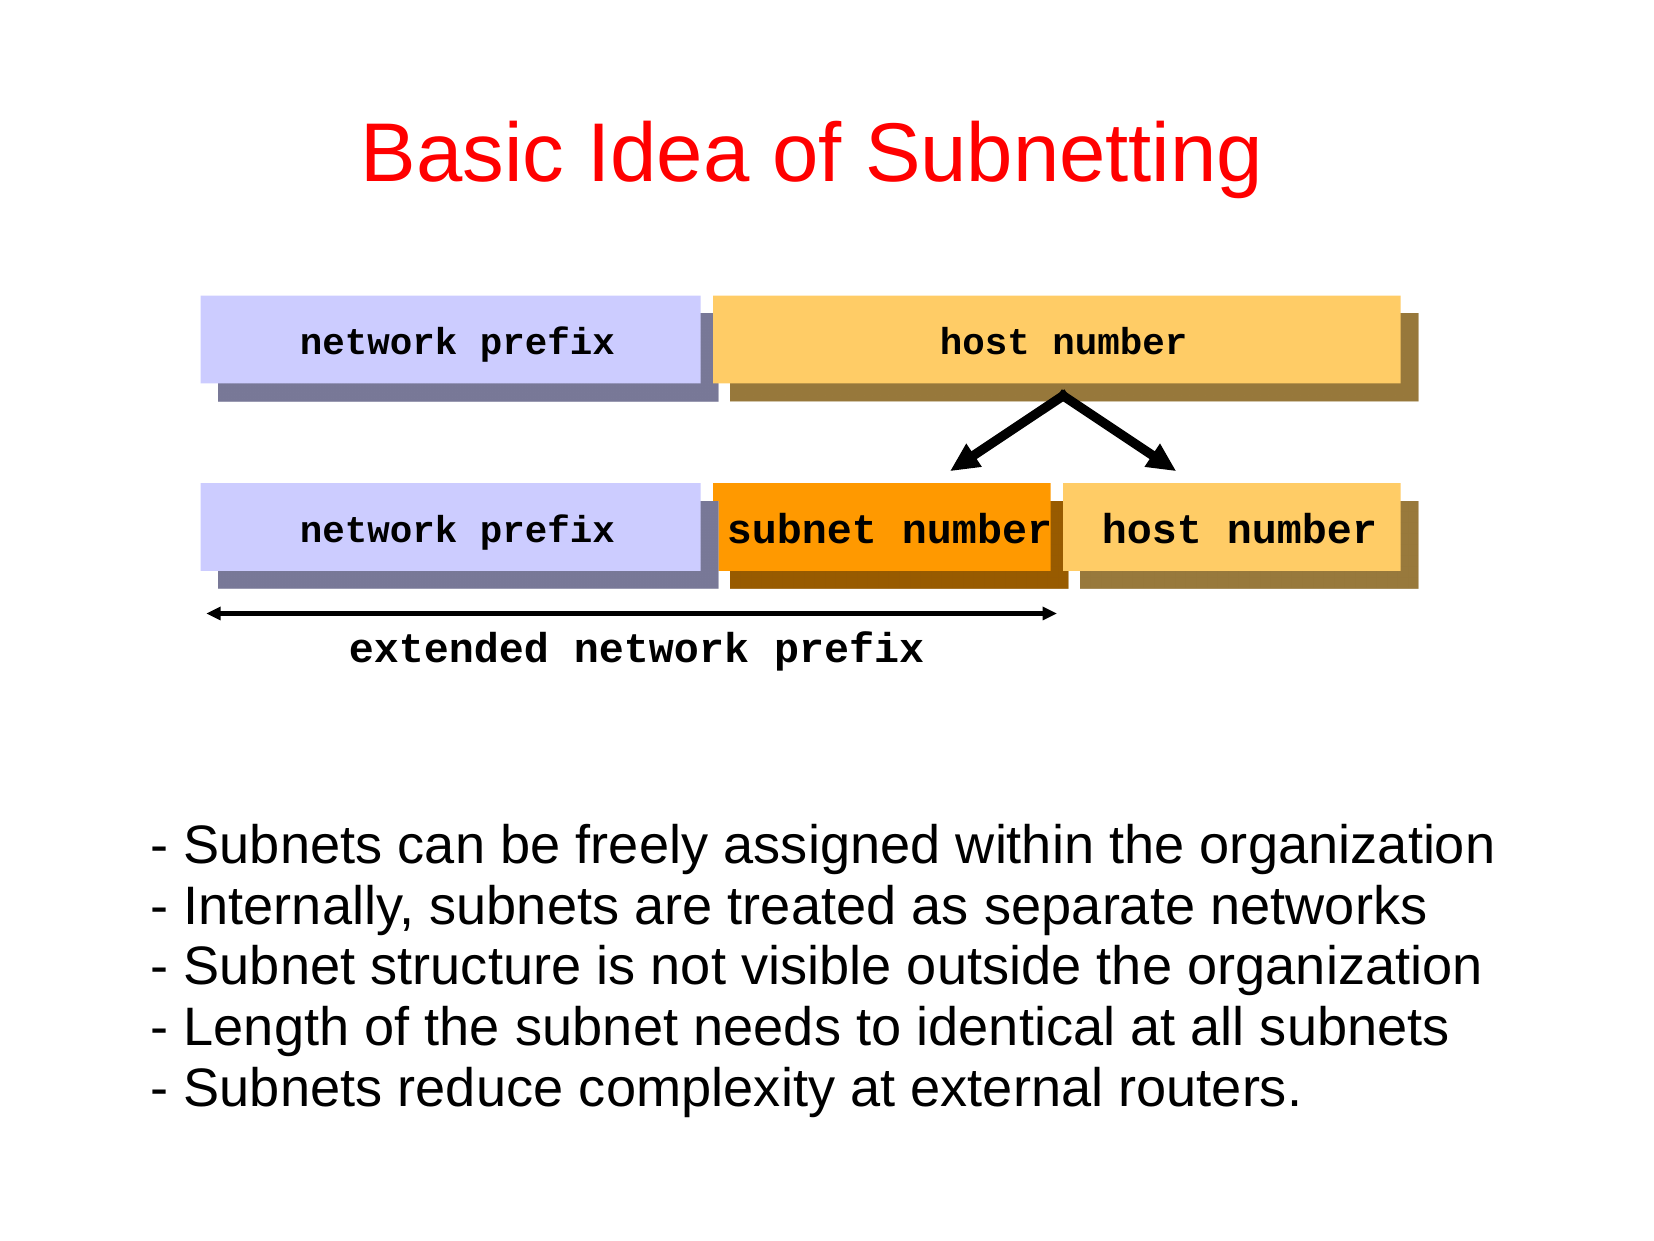

# Basic Idea of Subnetting
network prefix
host number
network prefix
subnet number
host number
extended network prefix
- Subnets can be freely assigned within the organization
- Internally, subnets are treated as separate networks
- Subnet structure is not visible outside the organization
- Length of the subnet needs to identical at all subnets
- Subnets reduce complexity at external routers.